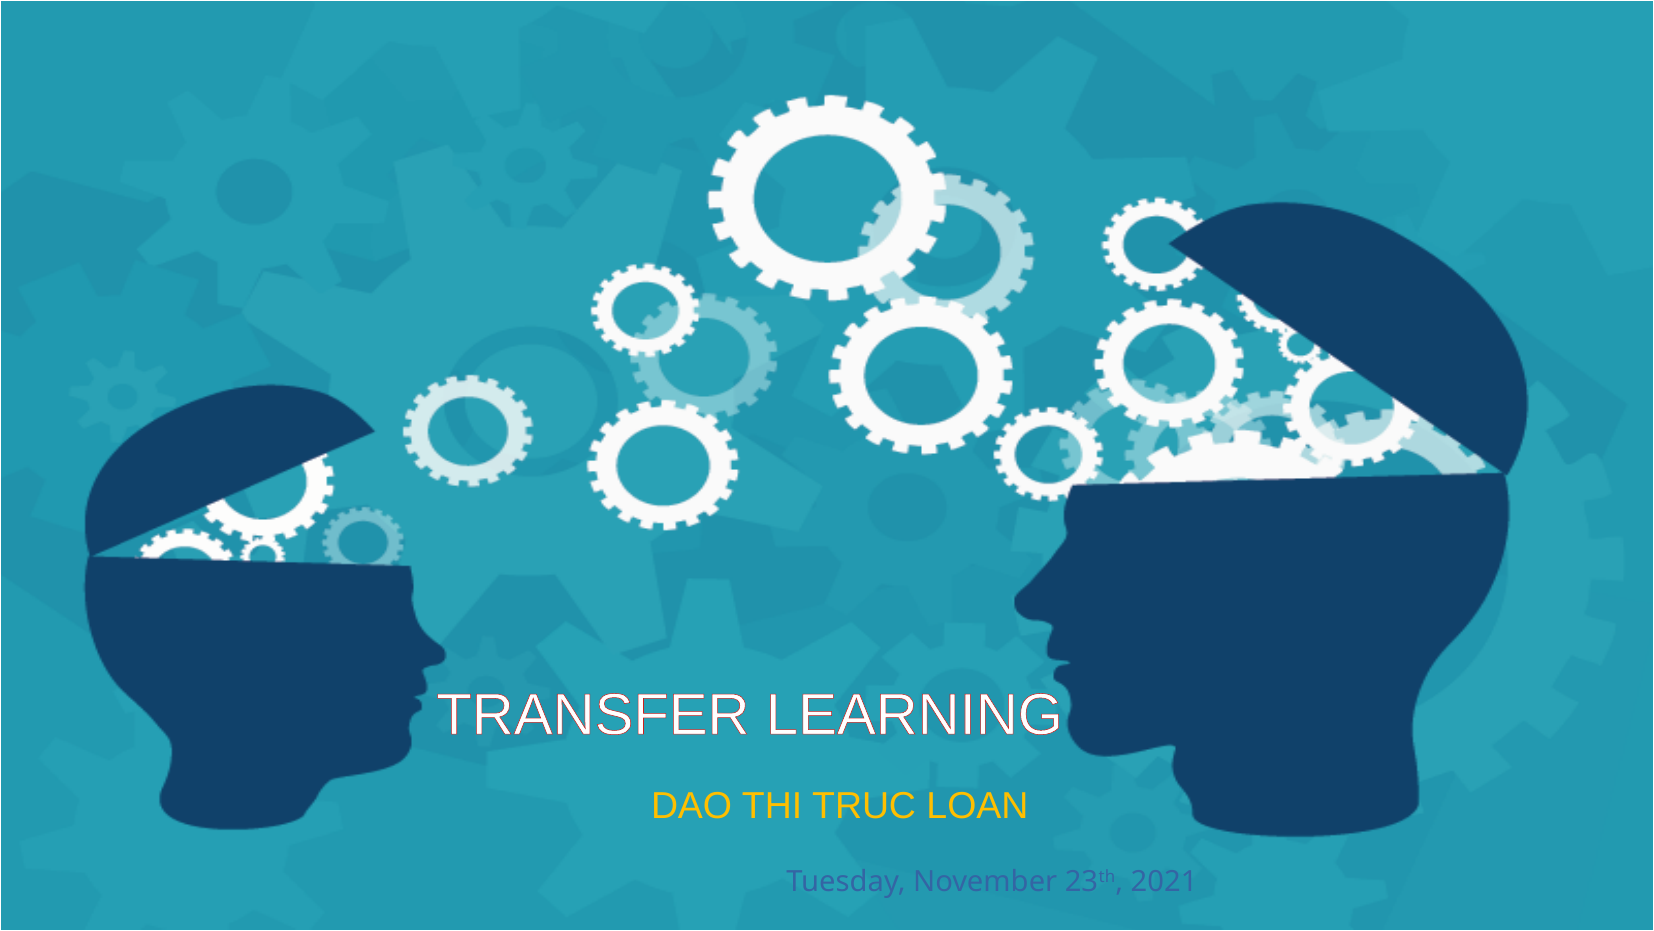

TRANSFER LEARNING
DAO THI TRUC LOAN
Tuesday, November 23th, 2021